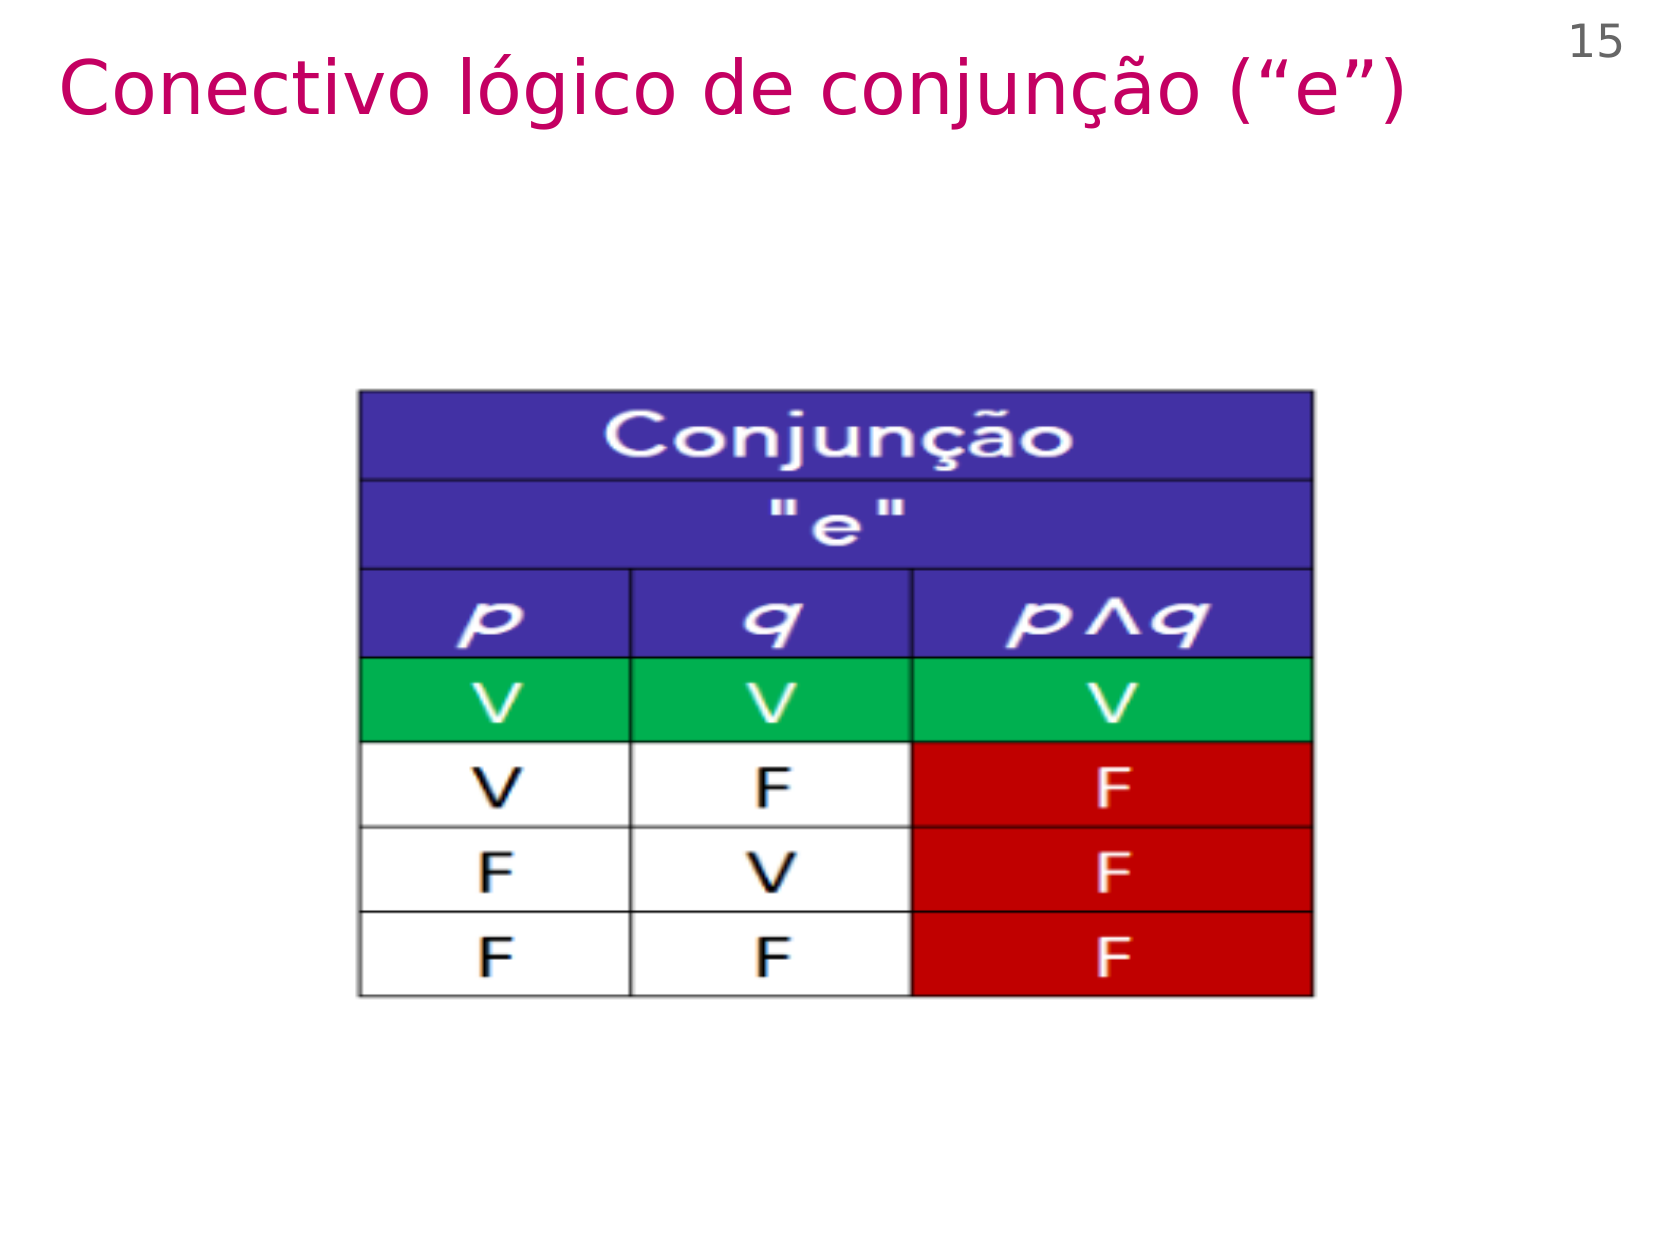

15
# Conectivo lógico de conjunção (“e”)